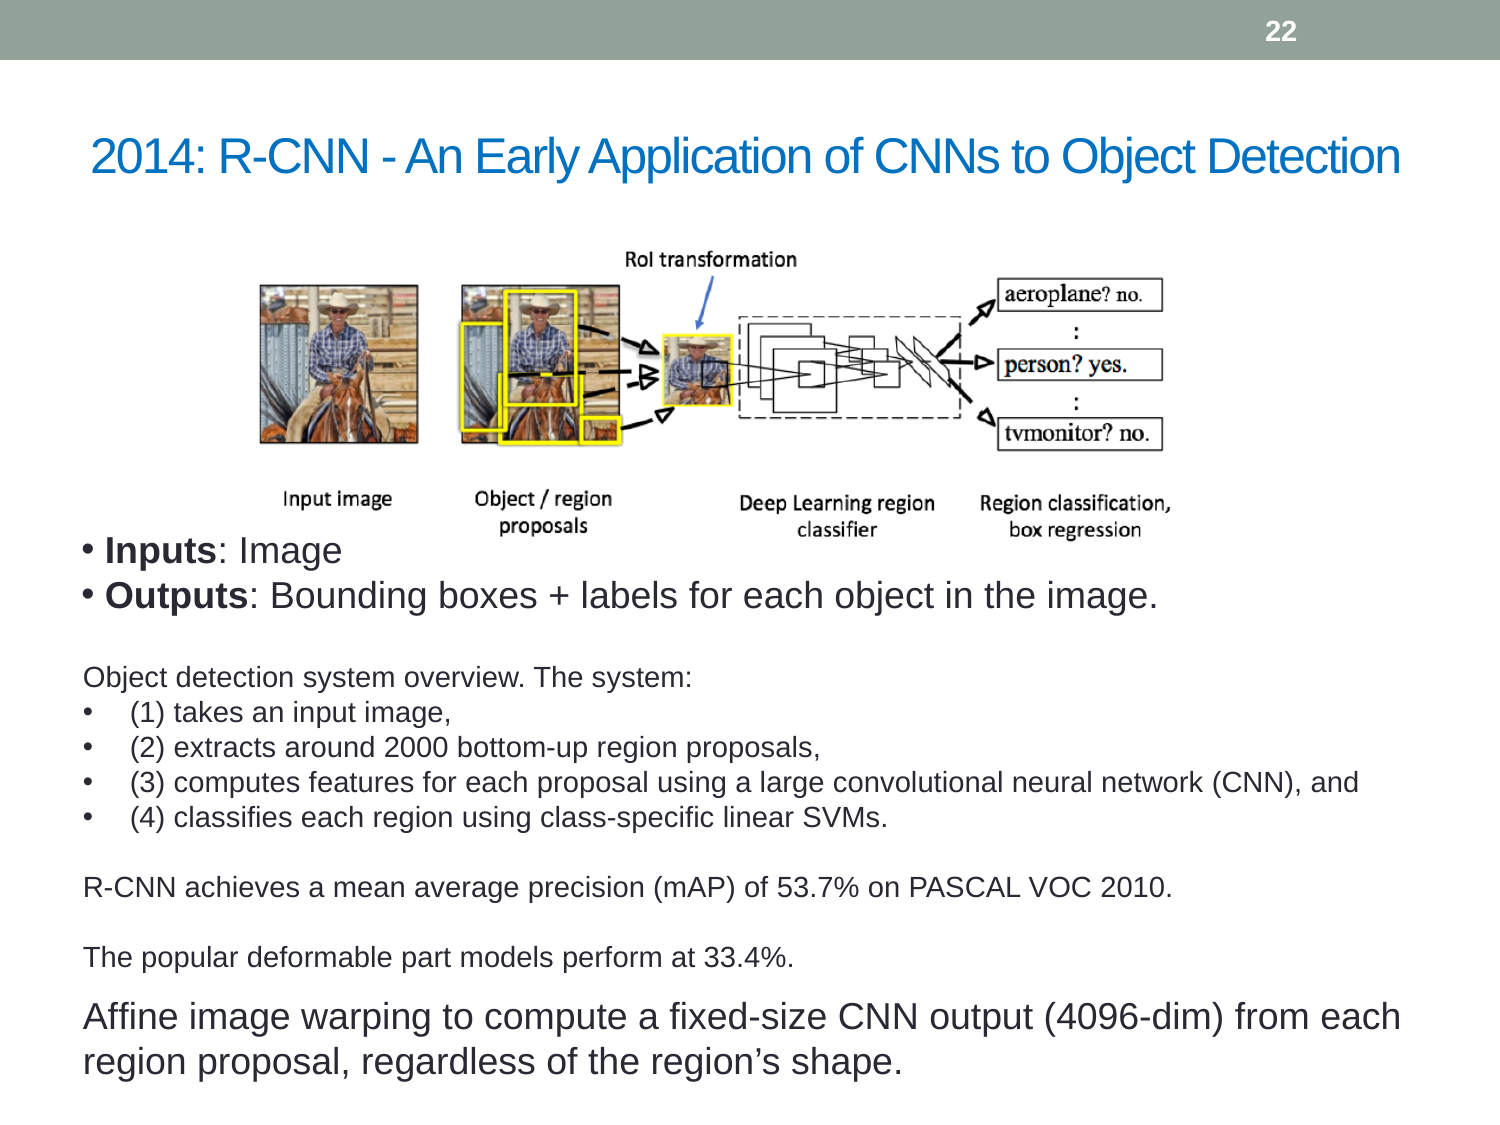

# 2014: R-CNN - An Early Application of CNNs to Object Detection
 Inputs: Image
 Outputs: Bounding boxes + labels for each object in the image.
Object detection system overview. The system:
(1) takes an input image,
(2) extracts around 2000 bottom-up region proposals,
(3) computes features for each proposal using a large convolutional neural network (CNN), and
(4) classifies each region using class-specific linear SVMs.
R-CNN achieves a mean average precision (mAP) of 53.7% on PASCAL VOC 2010.
The popular deformable part models perform at 33.4%.
Afﬁne image warping to compute a ﬁxed-size CNN output (4096-dim) from each region proposal, regardless of the region’s shape.